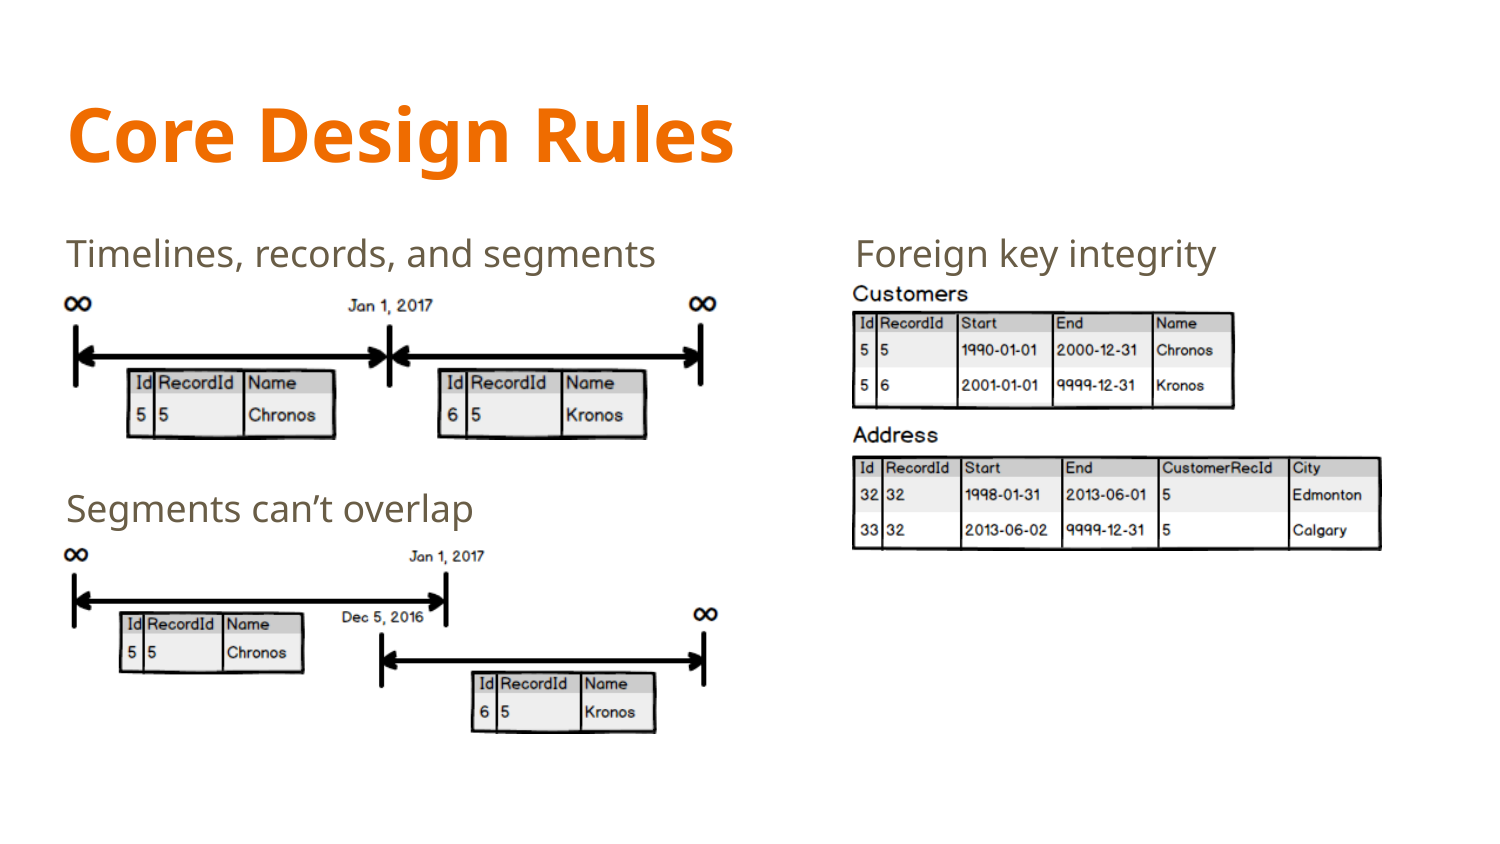

# Core Design Rules
Timelines, records, and segments			 Foreign key integrity
Segments can’t overlap